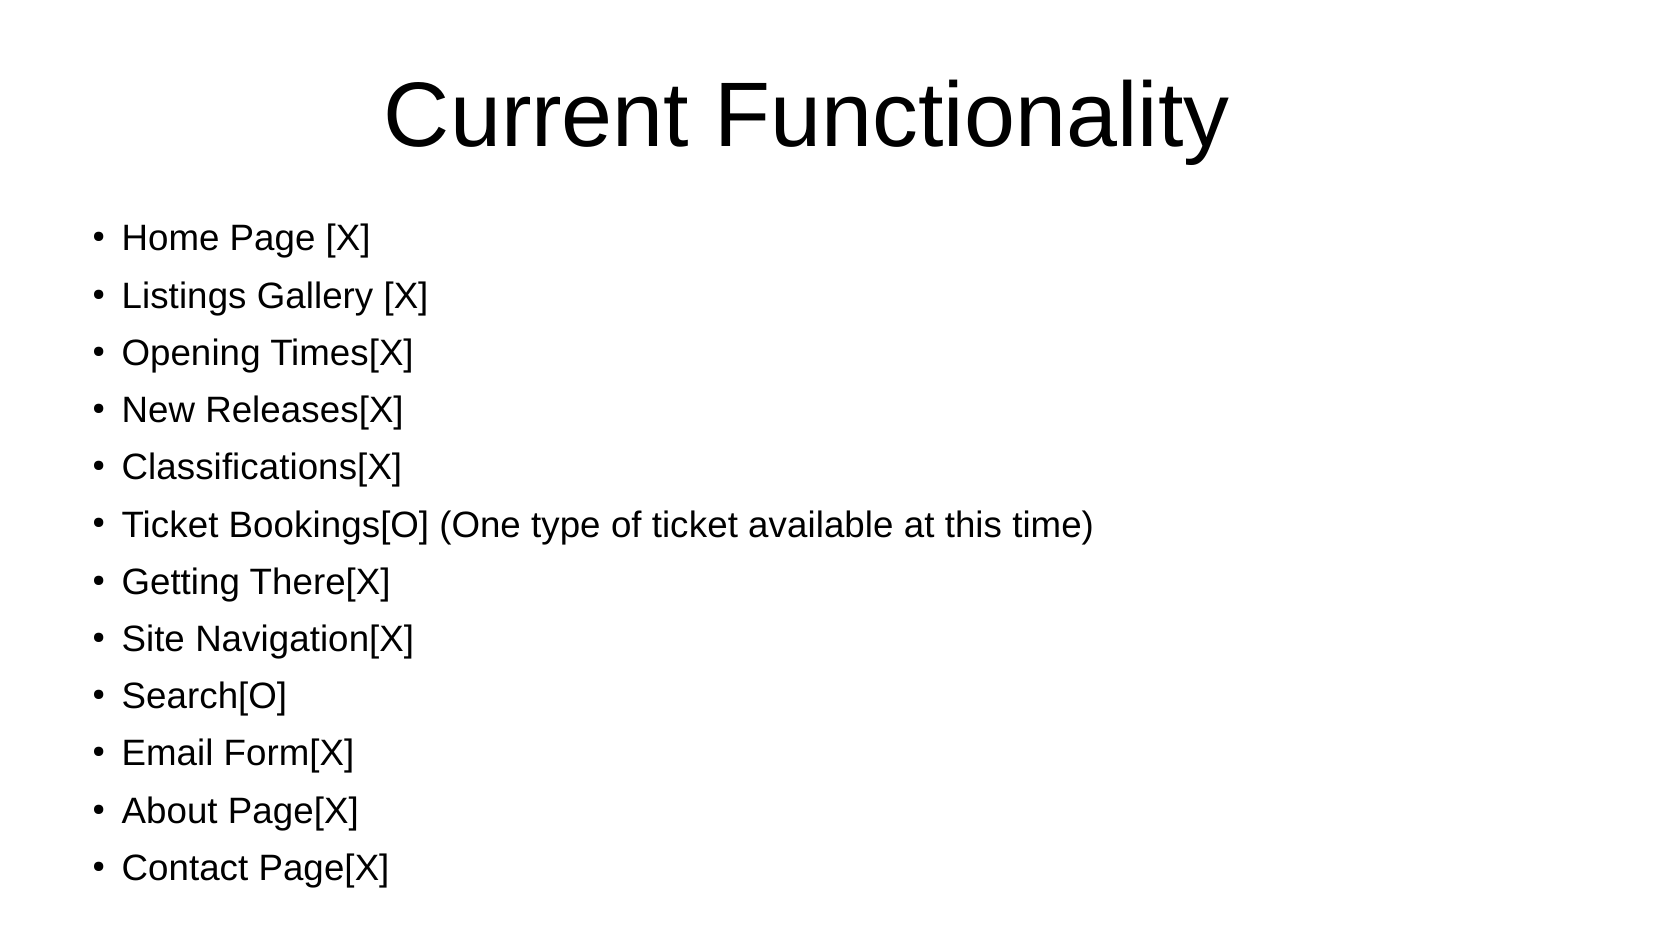

# Current Functionality
Home Page [X]
Listings Gallery [X]
Opening Times[X]
New Releases[X]
Classifications[X]
Ticket Bookings[O] (One type of ticket available at this time)
Getting There[X]
Site Navigation[X]
Search[O]
Email Form[X]
About Page[X]
Contact Page[X]